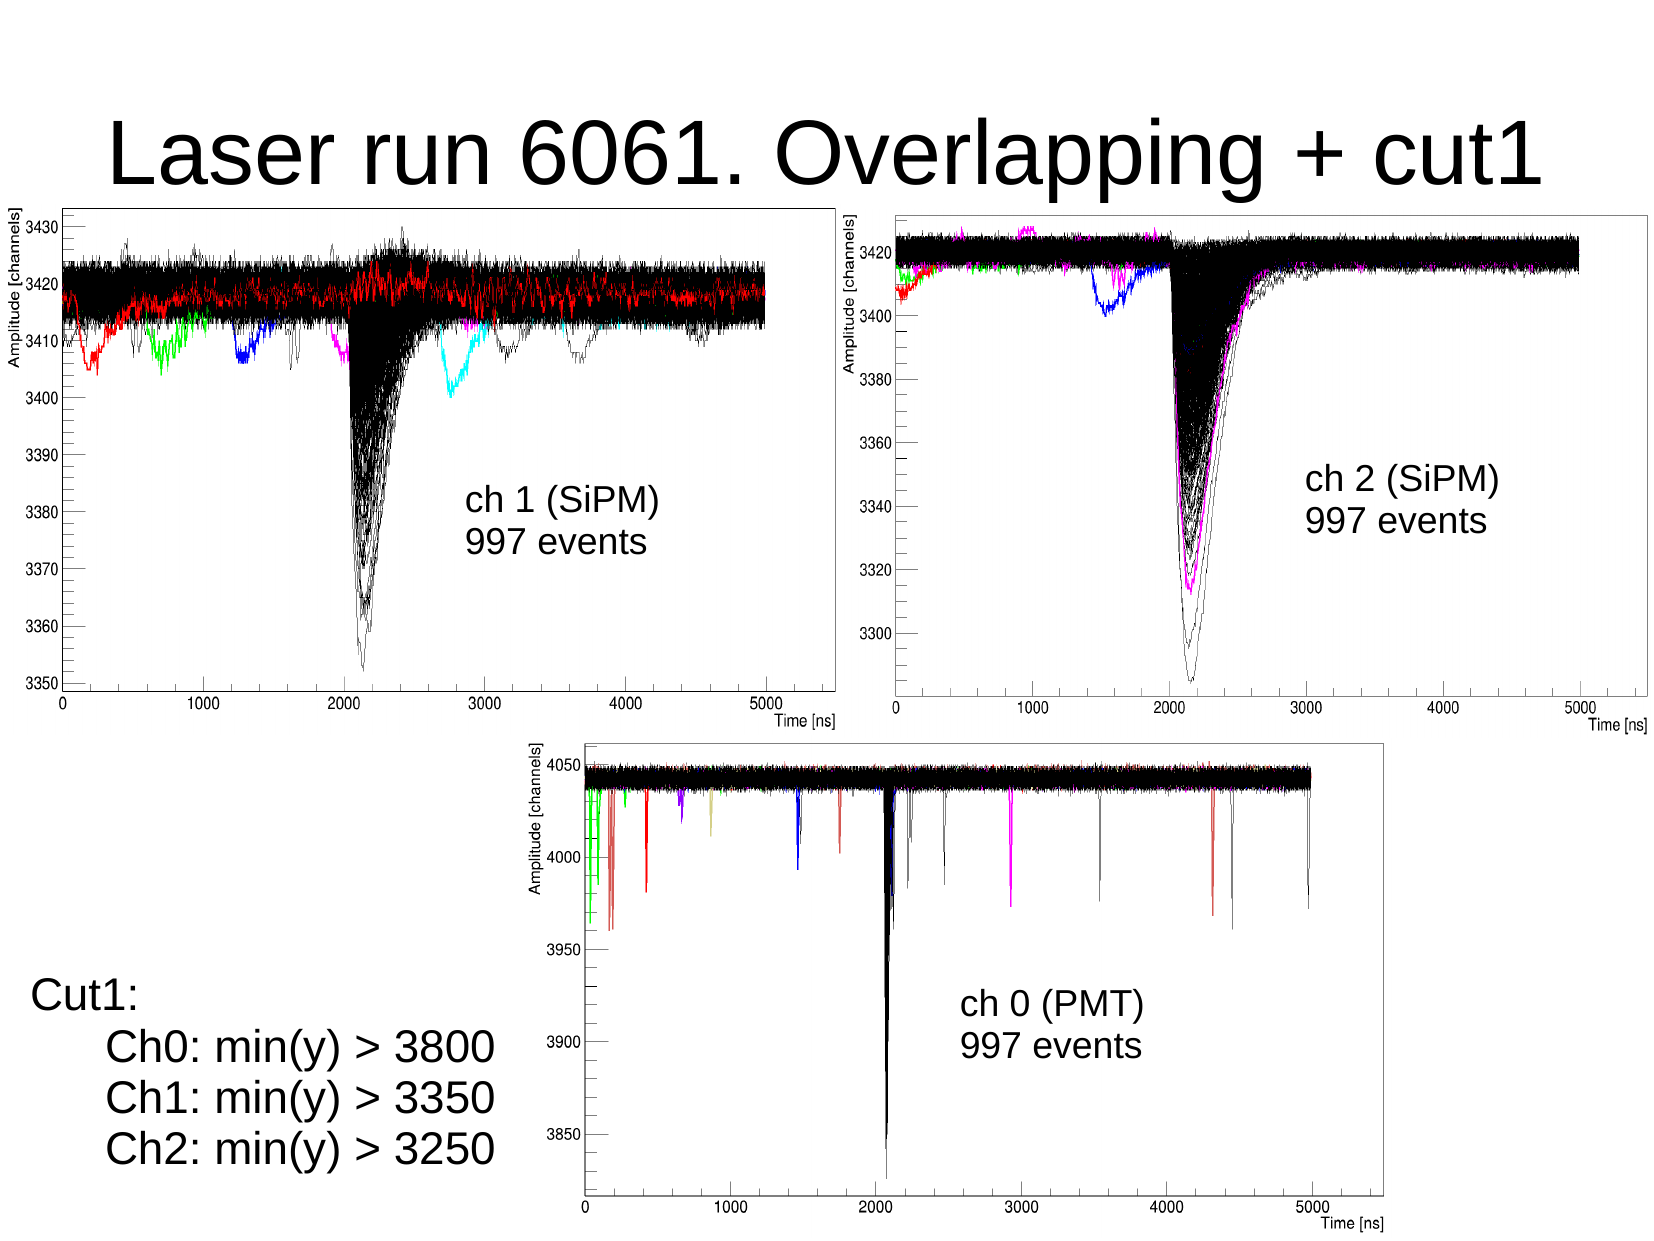

# Laser run 6061. Overlapping + cut1
ch 2 (SiPM)
997 events
ch 1 (SiPM)
997 events
Cut1:
	Ch0: min(y) > 3800
	Ch1: min(y) > 3350
 	Ch2: min(y) > 3250
ch 0 (PMT)
997 events